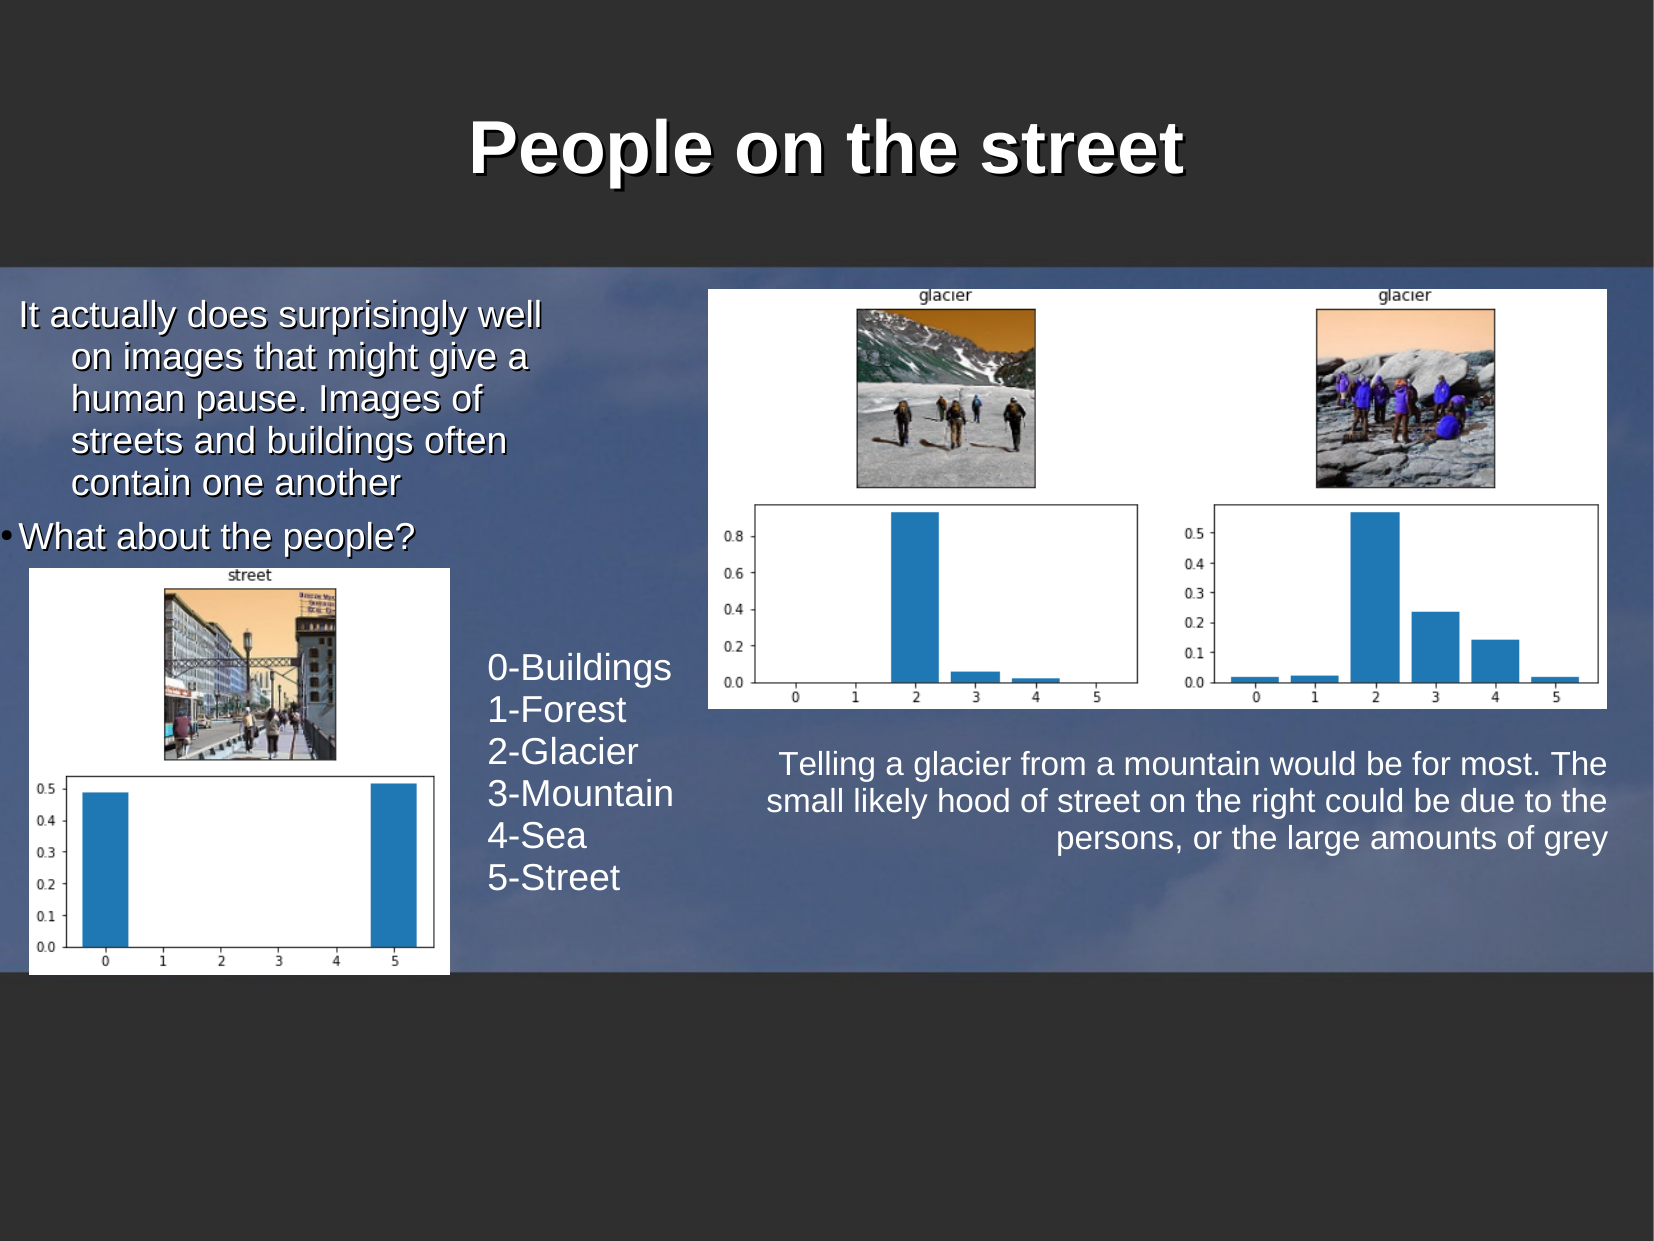

# People on the street
It actually does surprisingly well on images that might give a human pause. Images of streets and buildings often contain one another
What about the people?
0-Buildings
1-Forest
2-Glacier
3-Mountain
4-Sea
5-Street
Telling a glacier from a mountain would be for most. The small likely hood of street on the right could be due to the persons, or the large amounts of grey